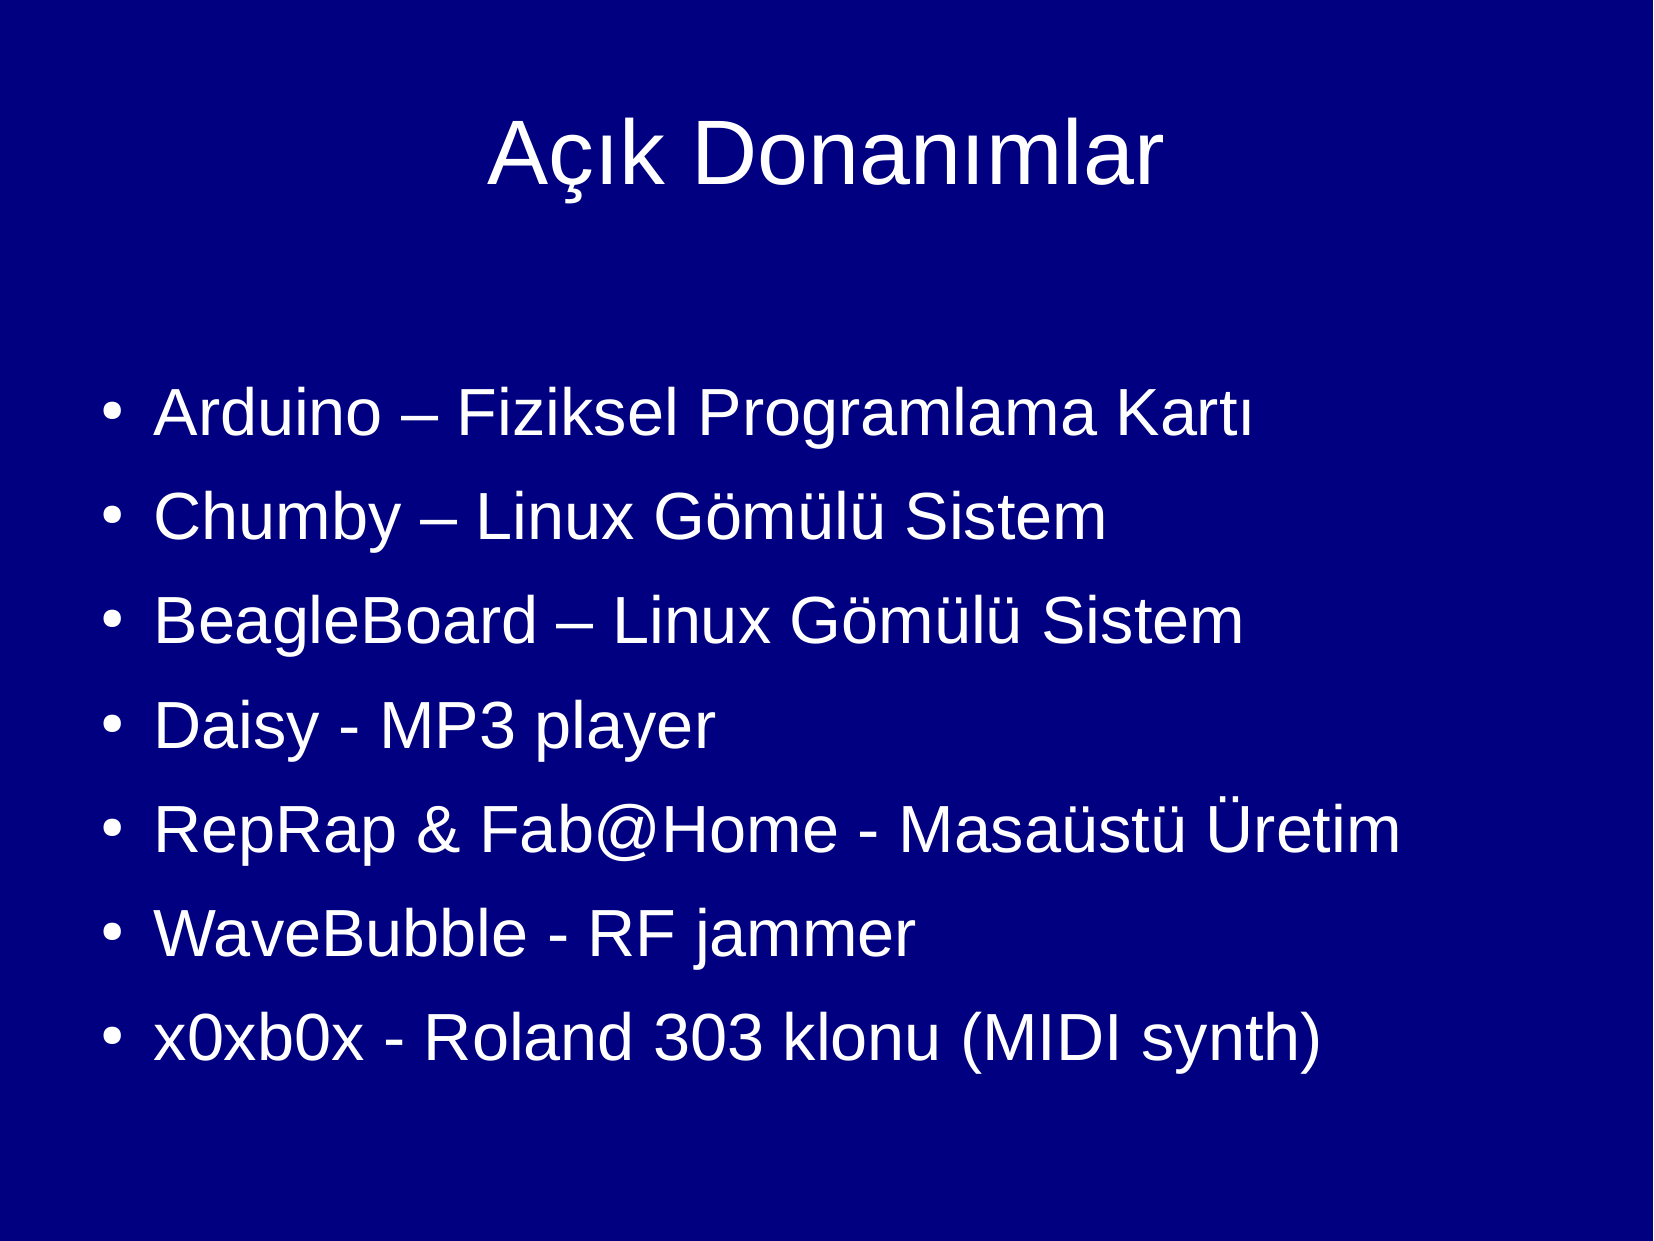

# Açık Donanımlar
Arduino – Fiziksel Programlama Kartı
Chumby – Linux Gömülü Sistem
BeagleBoard – Linux Gömülü Sistem
Daisy - MP3 player
RepRap & Fab@Home - Masaüstü Üretim
WaveBubble - RF jammer
x0xb0x - Roland 303 klonu (MIDI synth)